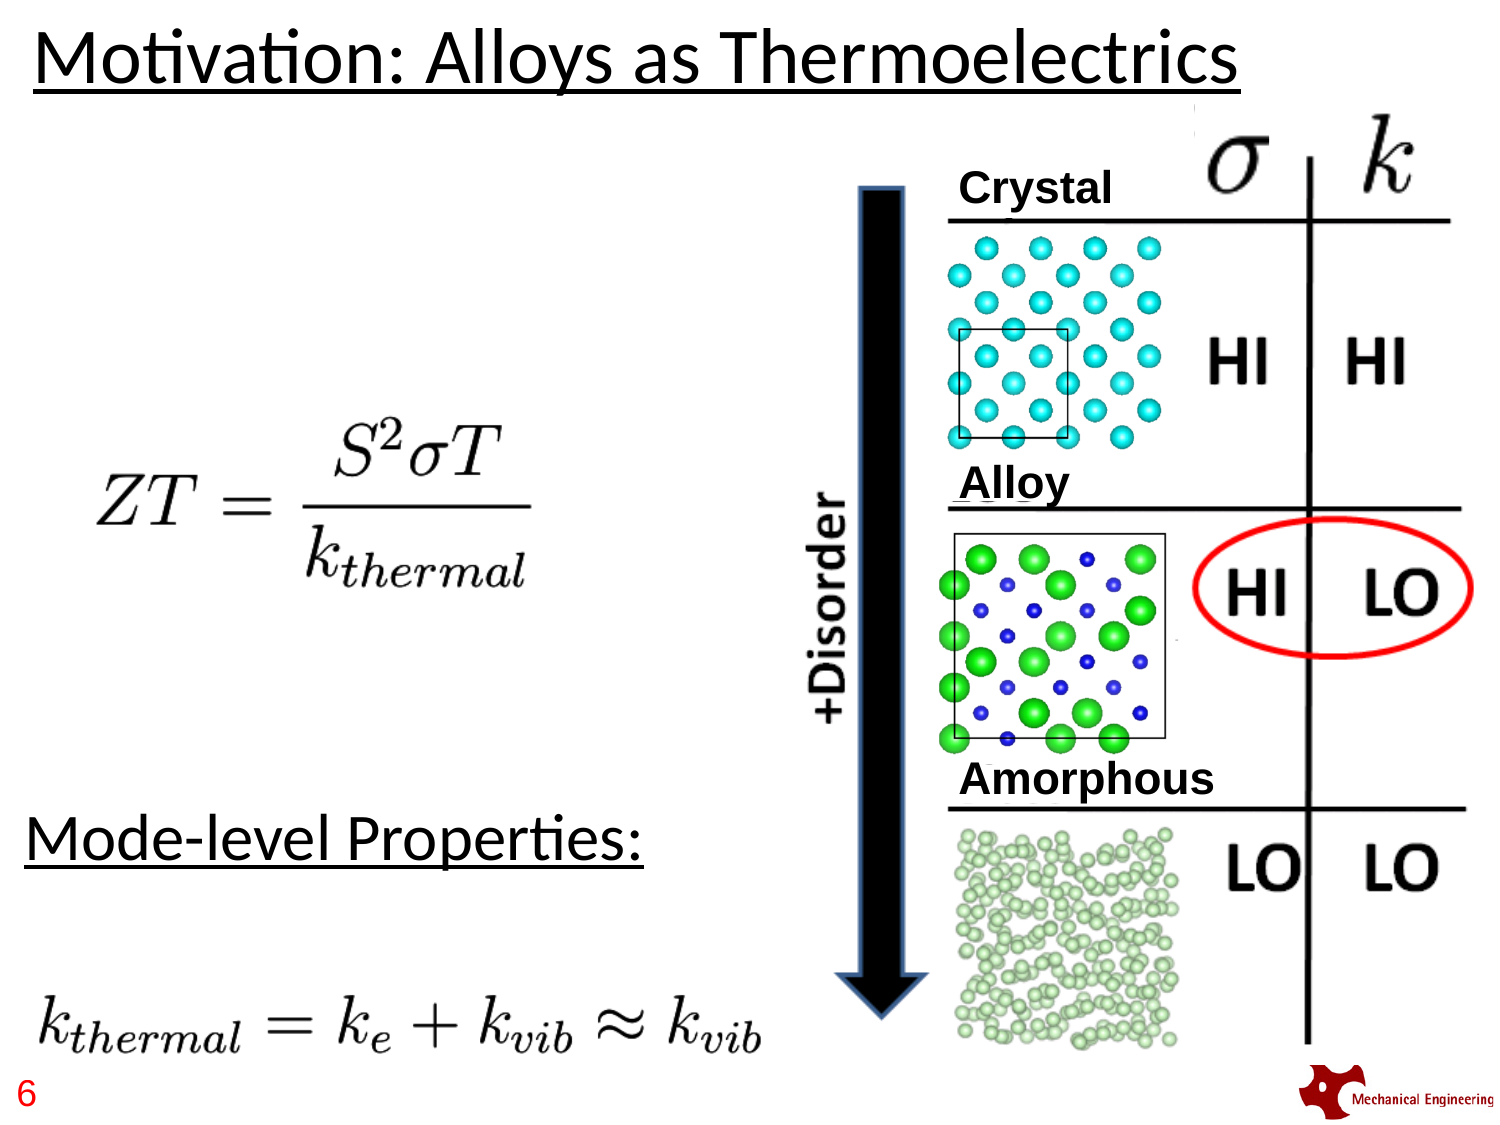

# Motivation: Alloys as Thermoelectrics
Crystal
Alloy
Amorphous
Mode-level Properties: